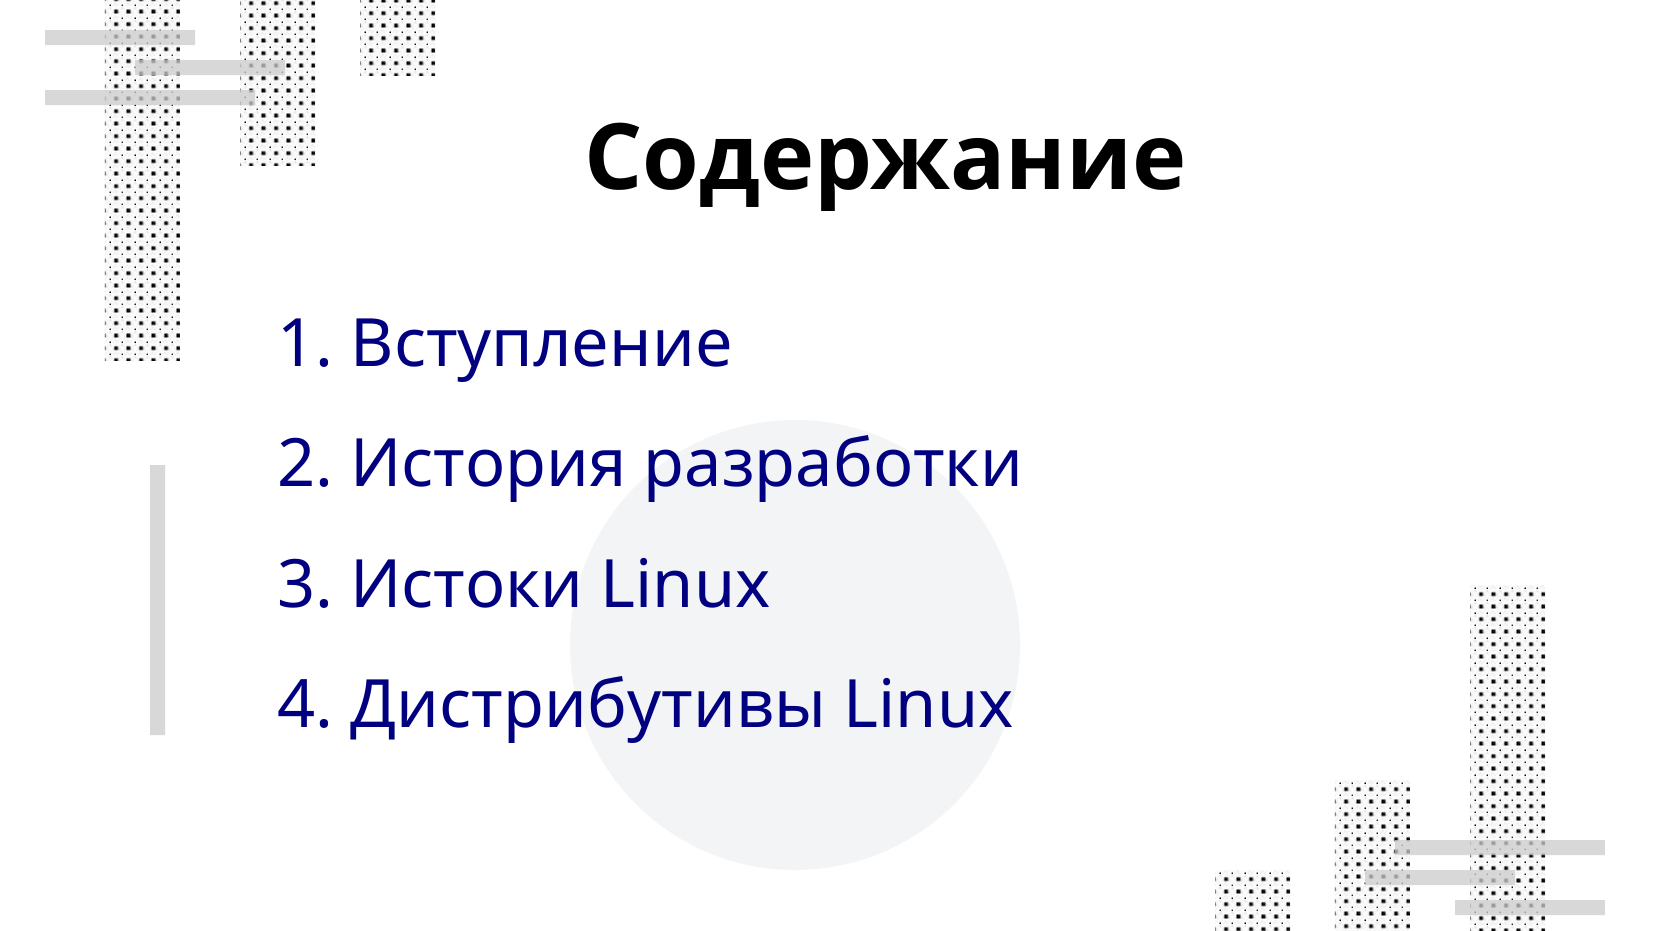

# Содержание
1. Вступление
2. История разработки
3. Истоки Linux
4. Дистрибутивы Linux